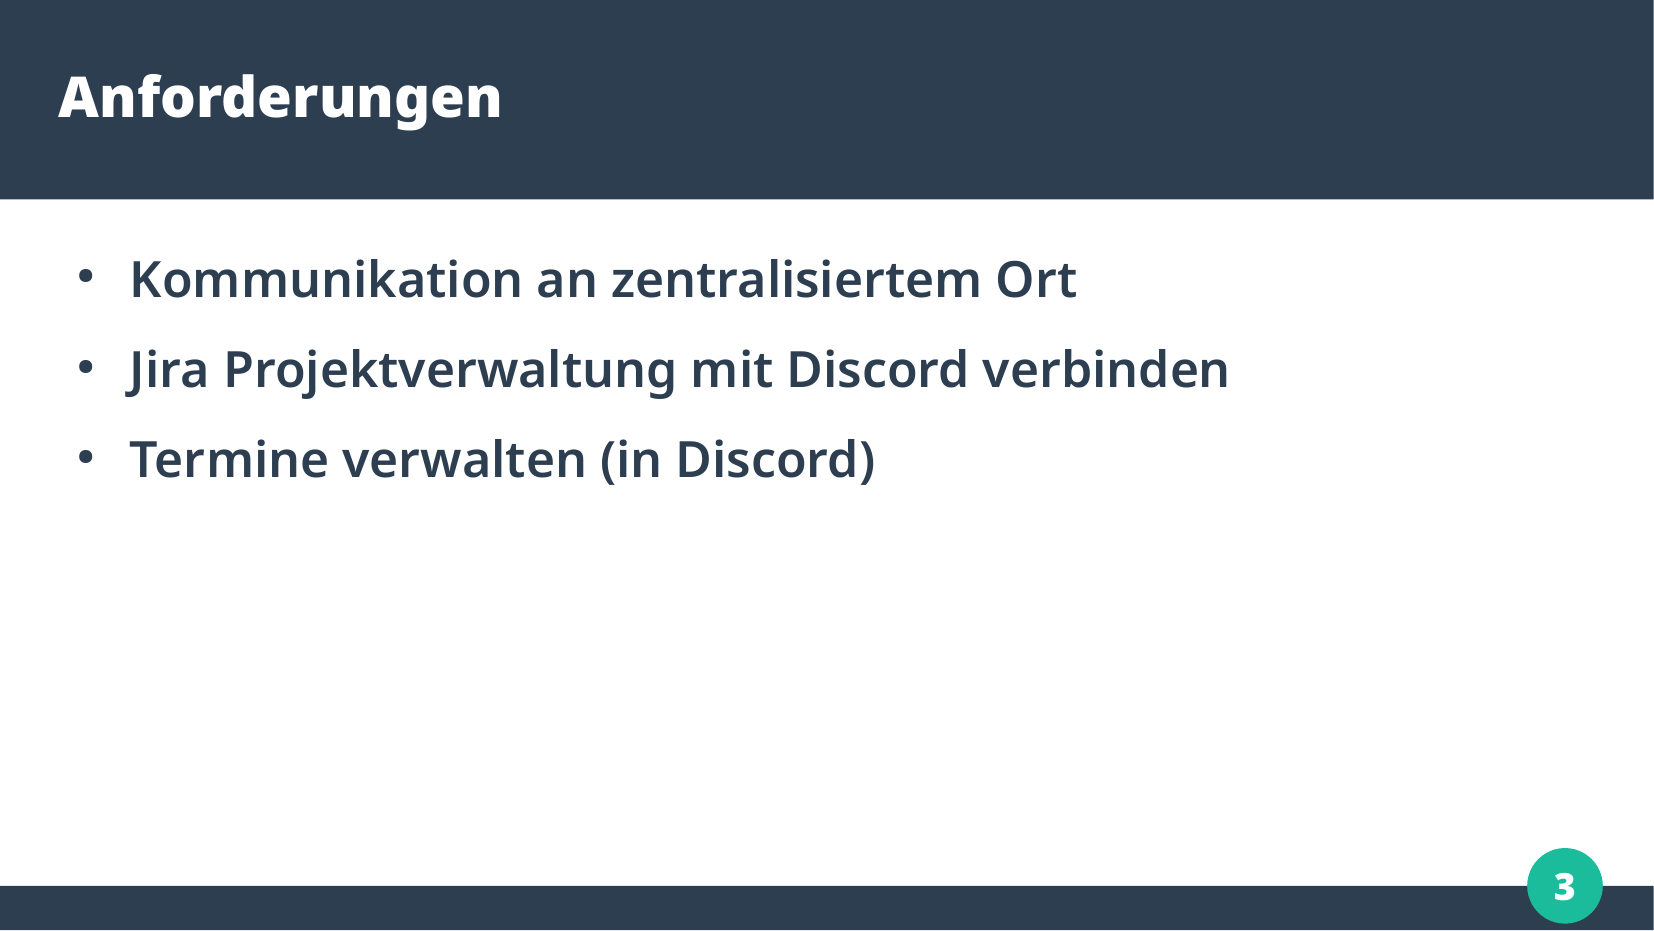

# Anforderungen
Kommunikation an zentralisiertem Ort
Jira Projektverwaltung mit Discord verbinden
Termine verwalten (in Discord)